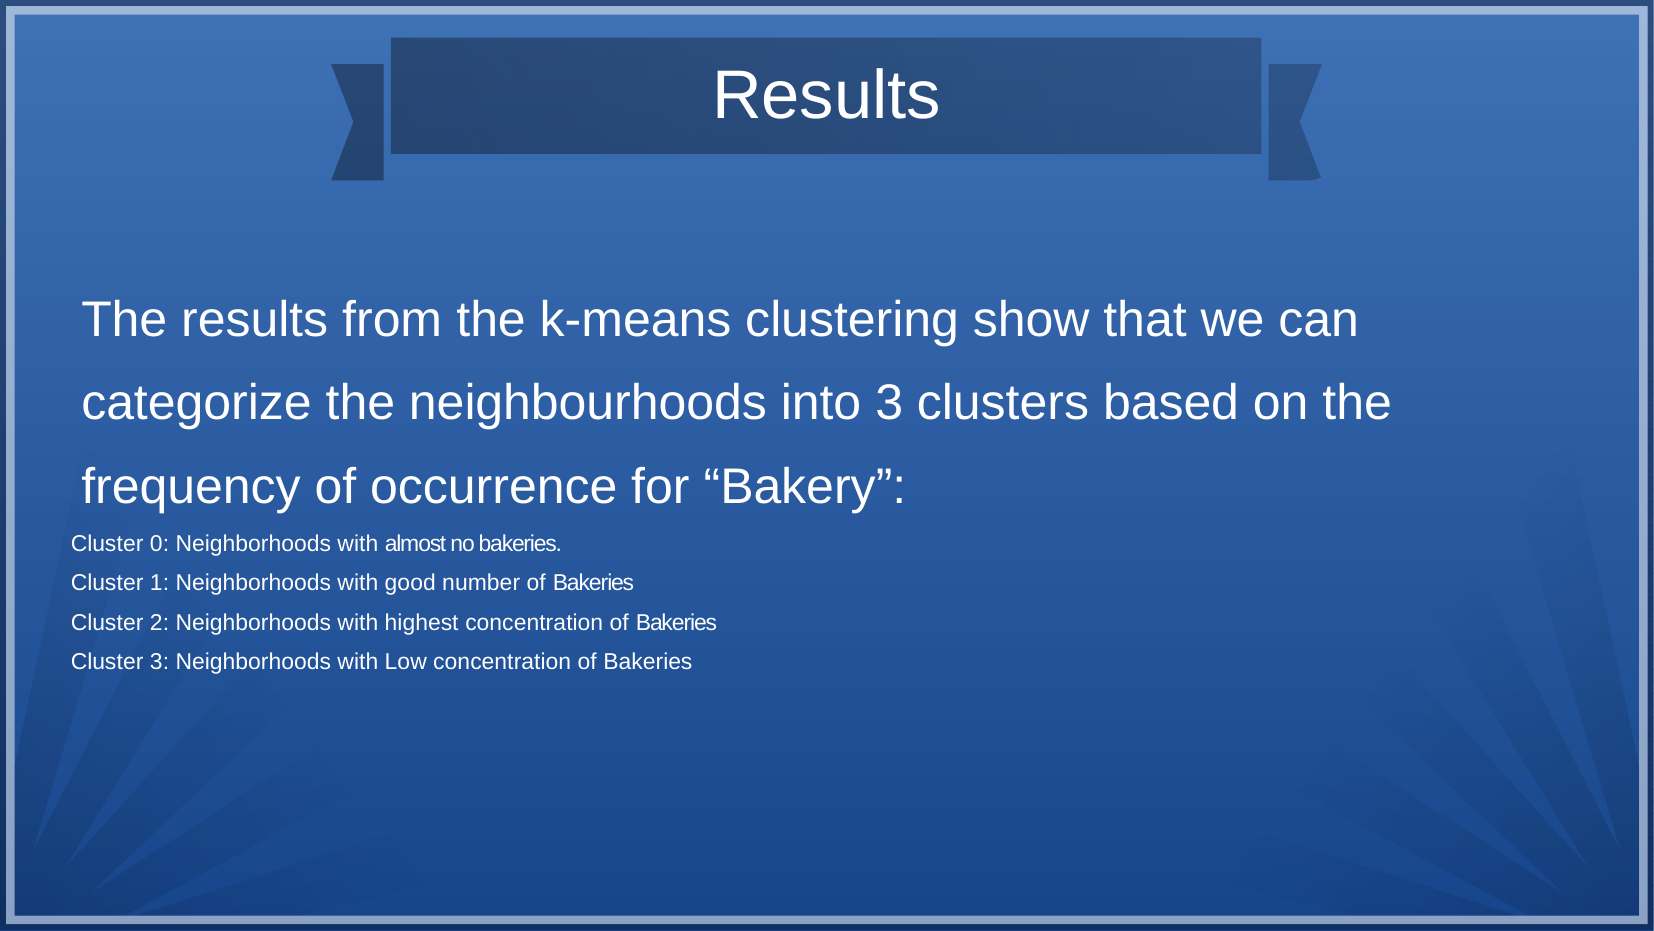

# Results
The results from the k-means clustering show that we can categorize the neighbourhoods into 3 clusters based on the frequency of occurrence for “Bakery”:
Cluster 0: Neighborhoods with almost no bakeries.
Cluster 1: Neighborhoods with good number of Bakeries
Cluster 2: Neighborhoods with highest concentration of Bakeries
Cluster 3: Neighborhoods with Low concentration of Bakeries